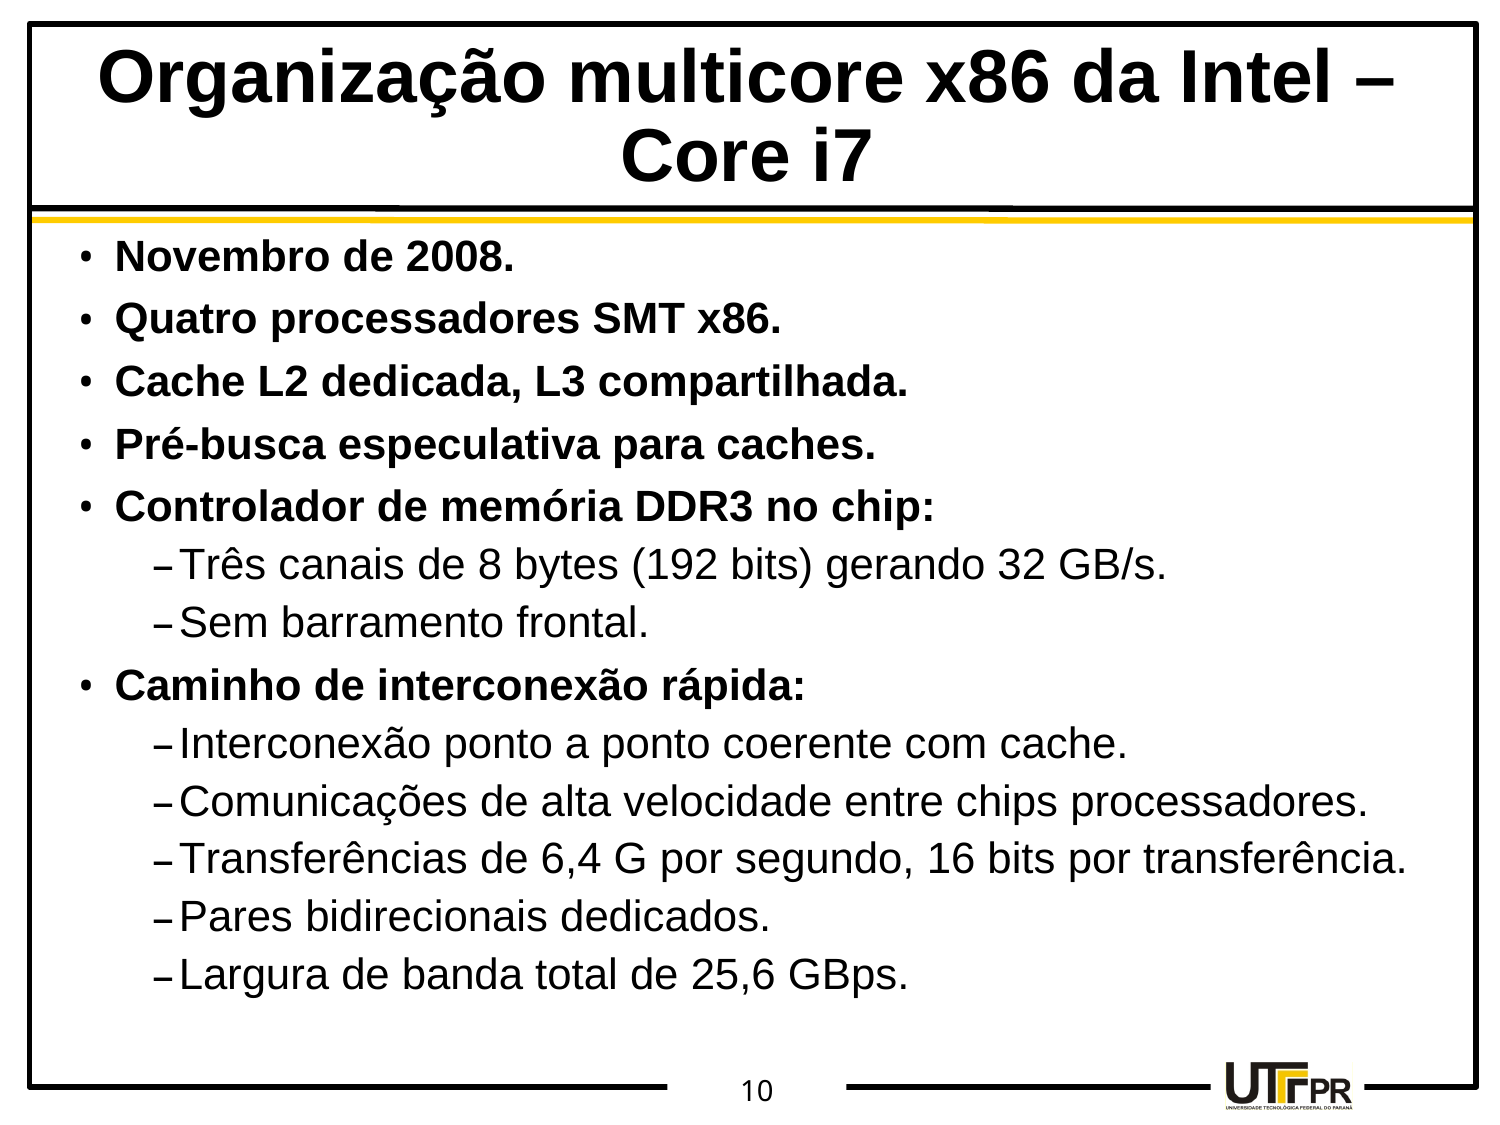

# Organização multicore x86 da Intel – Core i7
Novembro de 2008.
Quatro processadores SMT x86.
Cache L2 dedicada, L3 compartilhada.
Pré-busca especulativa para caches.
Controlador de memória DDR3 no chip:
Três canais de 8 bytes (192 bits) gerando 32 GB/s.
Sem barramento frontal.
Caminho de interconexão rápida:
Interconexão ponto a ponto coerente com cache.
Comunicações de alta velocidade entre chips processadores.
Transferências de 6,4 G por segundo, 16 bits por transferência.
Pares bidirecionais dedicados.
Largura de banda total de 25,6 GBps.